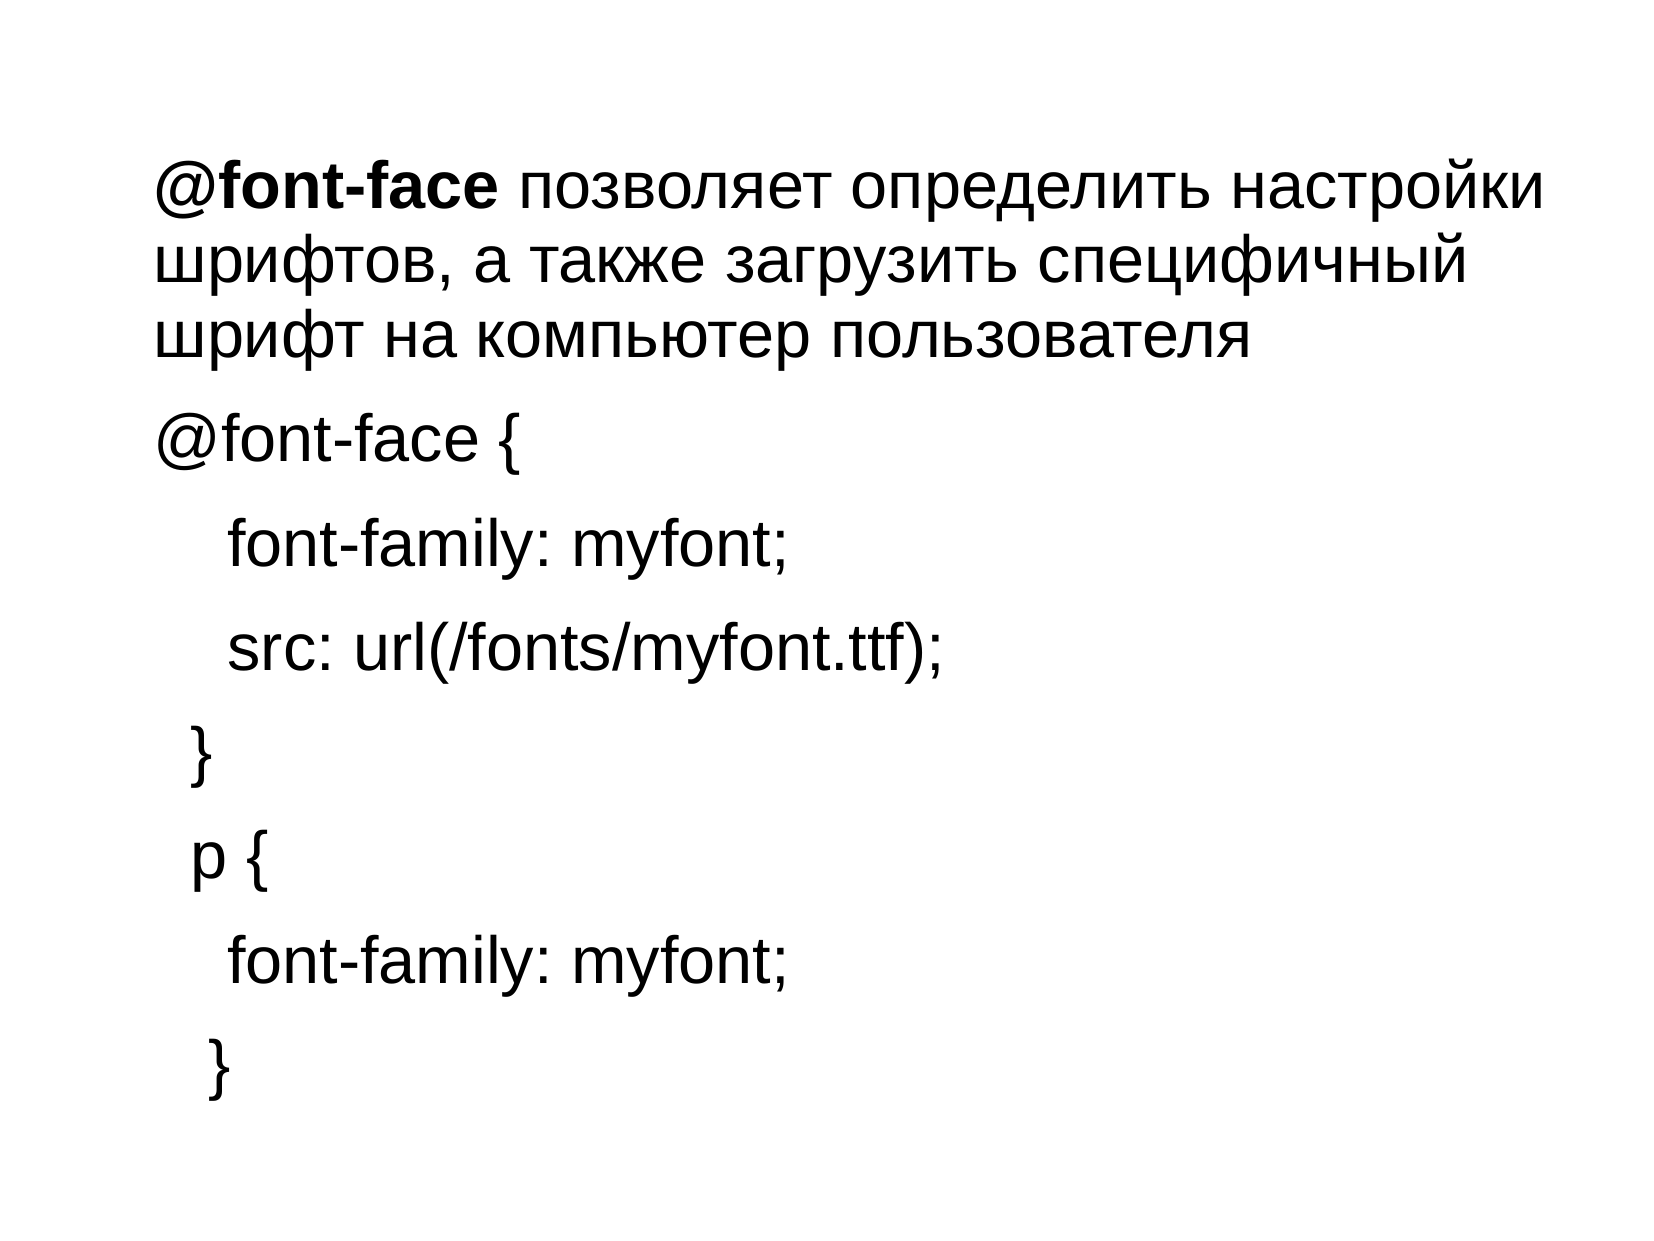

# @font-face позволяет определить настройки шрифтов, а также загрузить специфичный шрифт на компьютер пользователя
@font-face {
 font-family: myfont;
 src: url(/fonts/myfont.ttf);
 }
 p {
 font-family: myfont;
 }